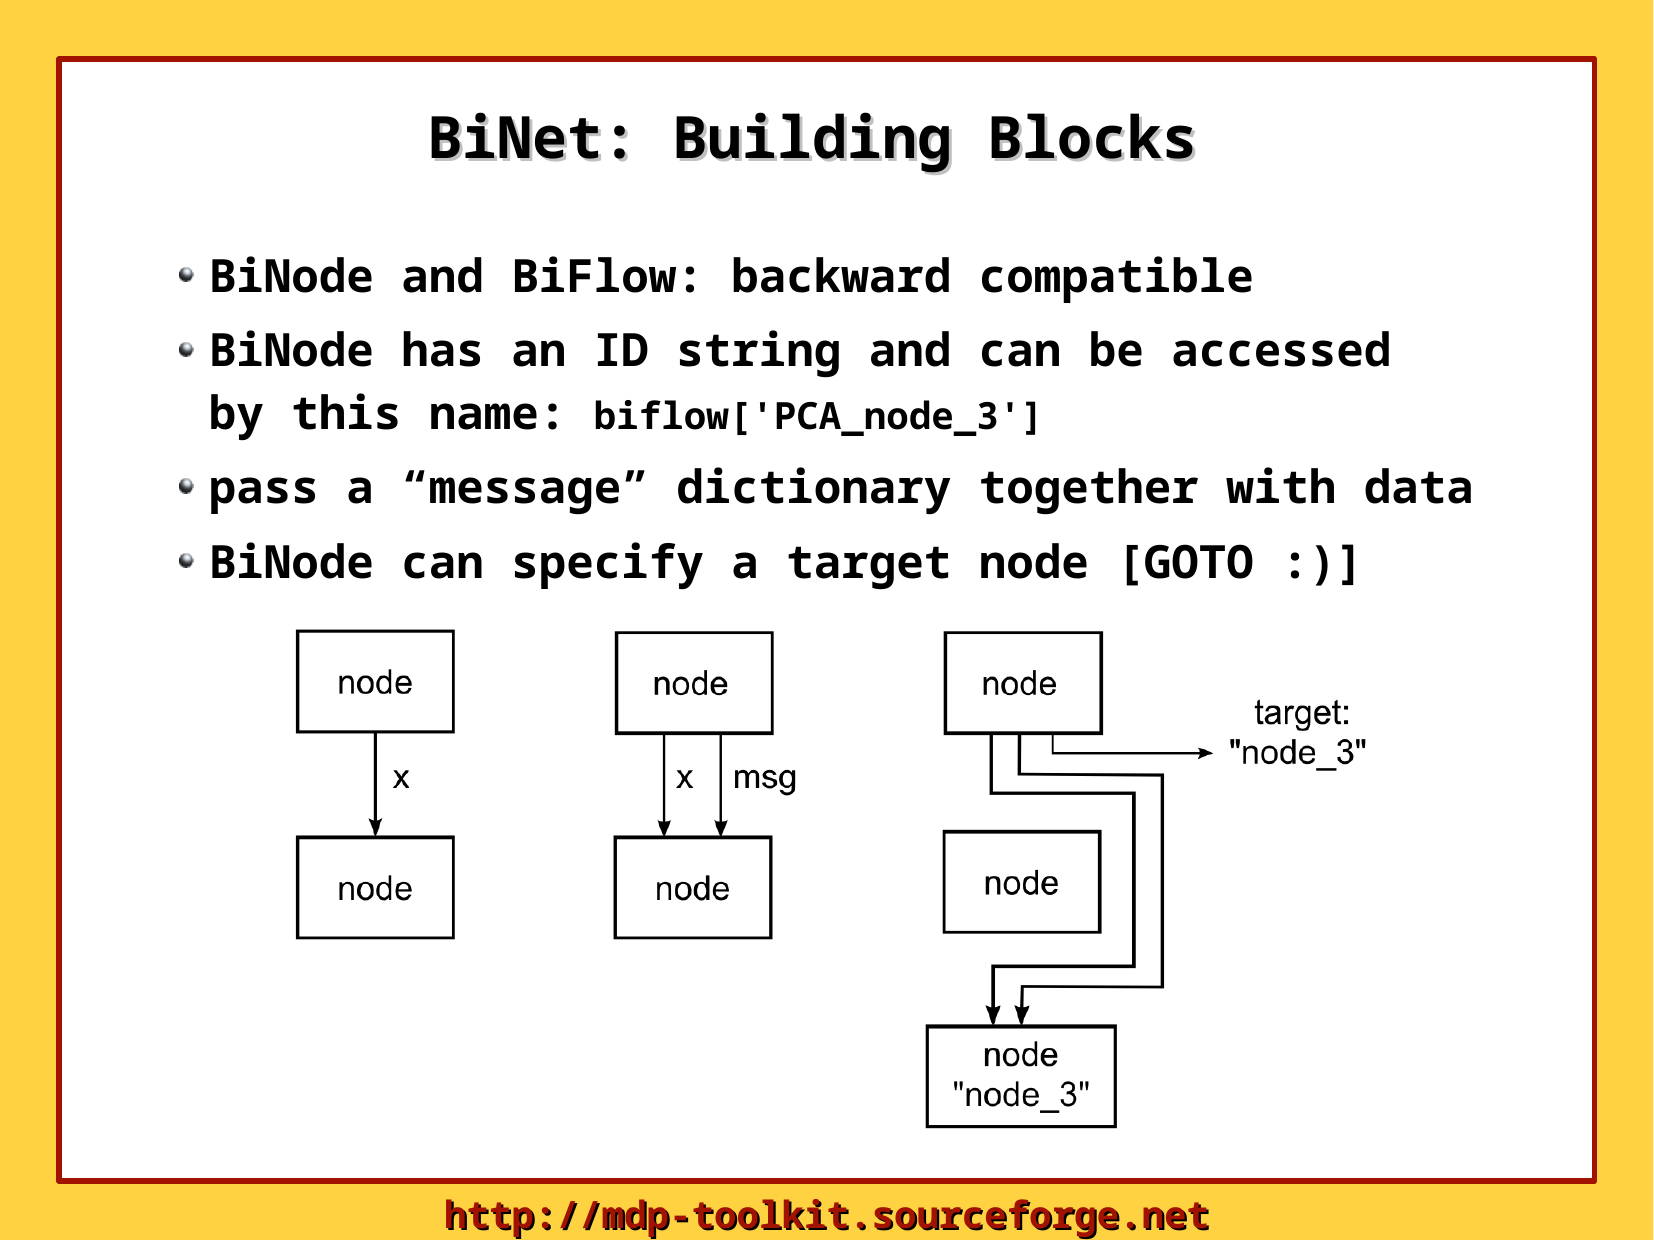

BiNet: Building Blocks
BiNode and BiFlow: backward compatible
BiNode has an ID string and can be accessed
by this name: biflow['PCA_node_3']
pass a “message” dictionary together with data
BiNode can specify a target node [GOTO :)]